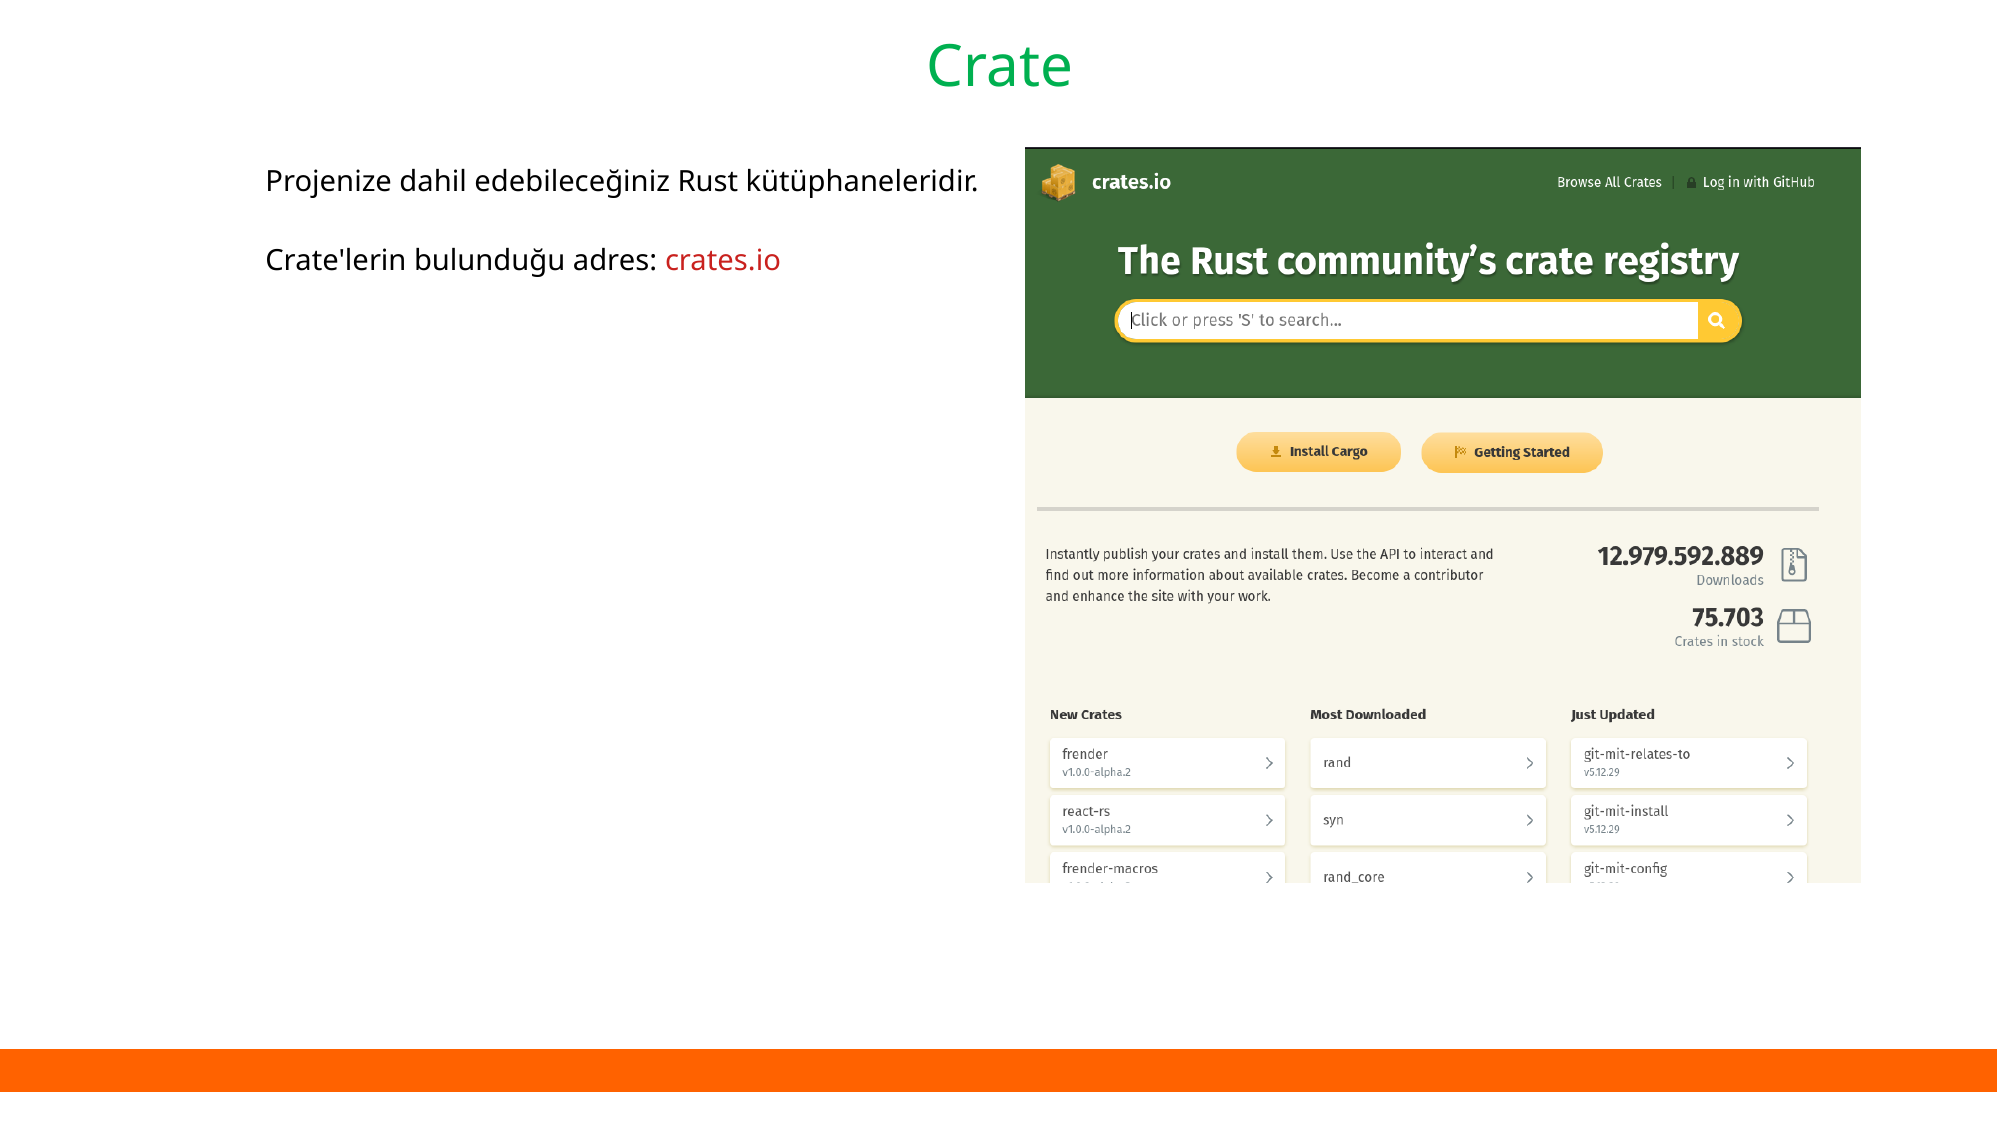

# Crate
Projenize dahil edebileceğiniz Rust kütüphaneleridir.
Crate'lerin bulunduğu adres: crates.io